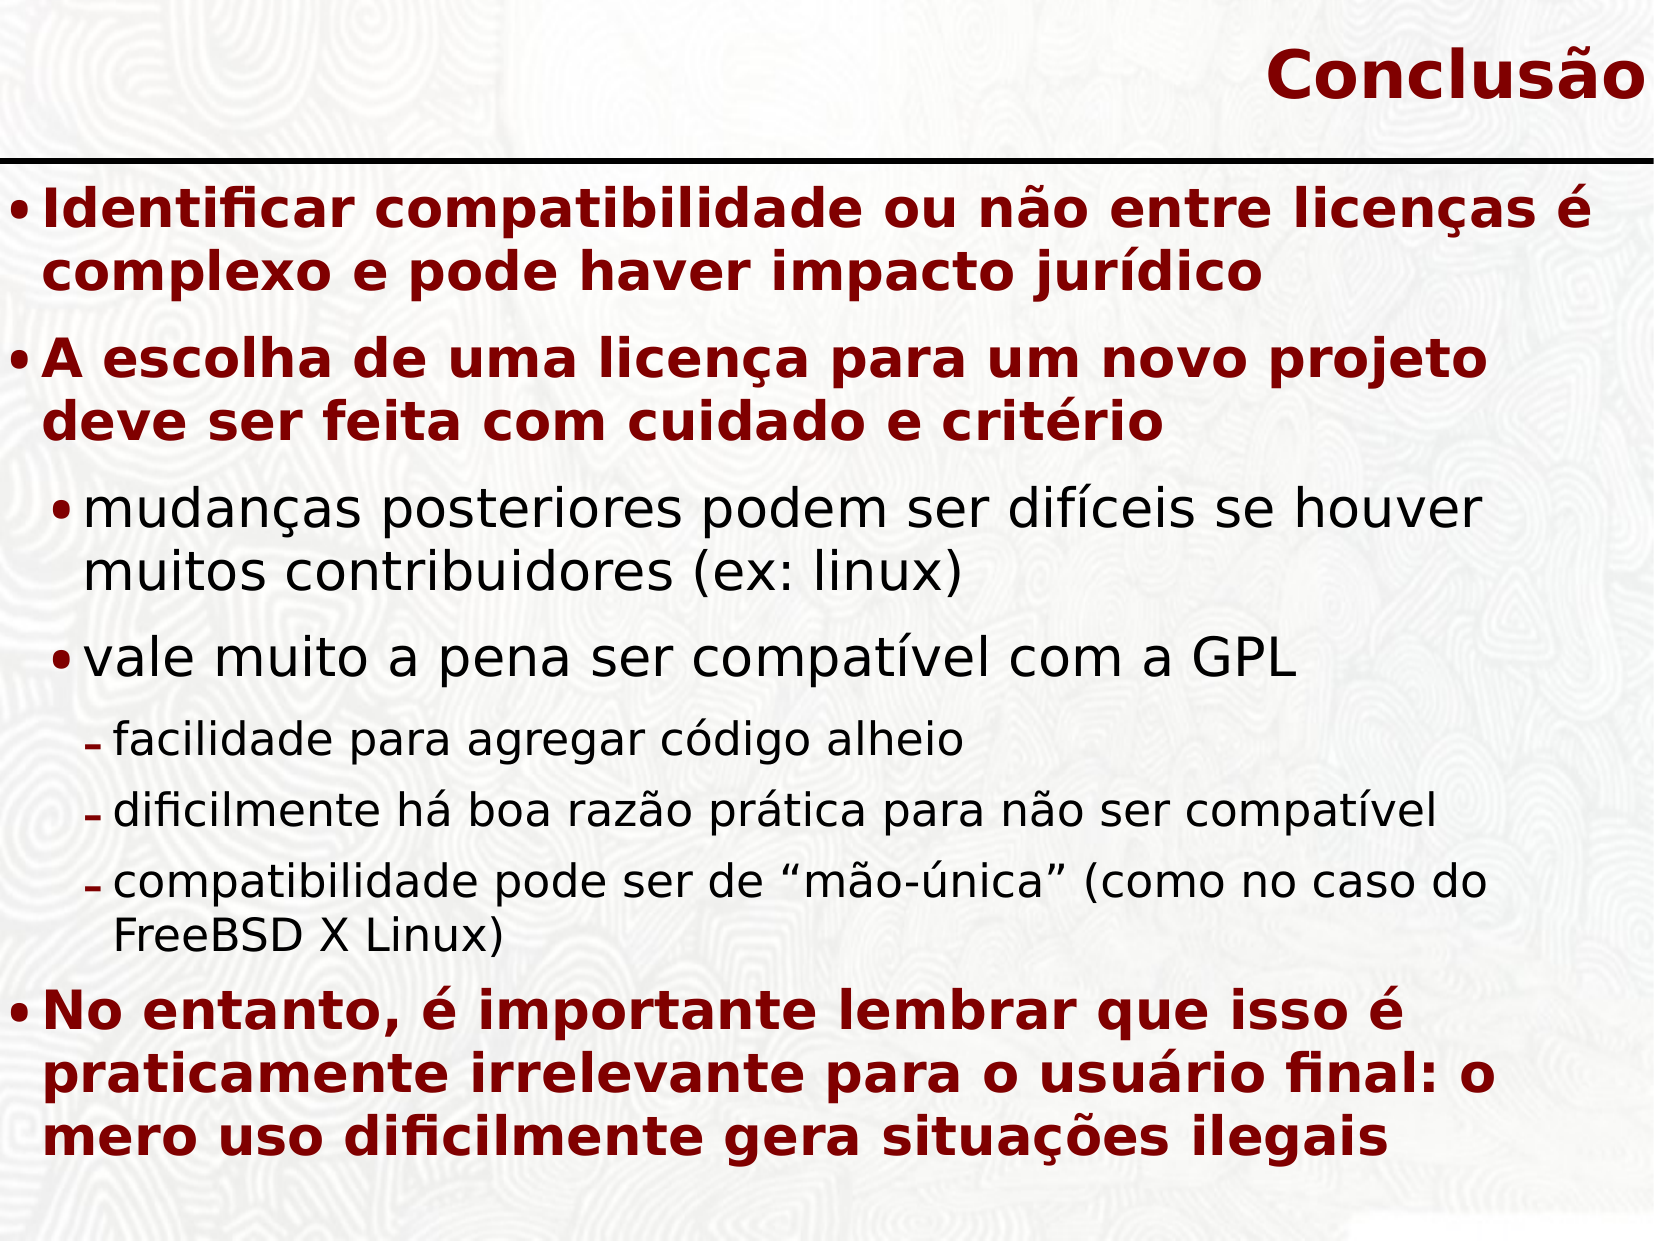

# Conclusão
Identificar compatibilidade ou não entre licenças é complexo e pode haver impacto jurídico
A escolha de uma licença para um novo projeto deve ser feita com cuidado e critério
mudanças posteriores podem ser difíceis se houver muitos contribuidores (ex: linux)
vale muito a pena ser compatível com a GPL
facilidade para agregar código alheio
dificilmente há boa razão prática para não ser compatível
compatibilidade pode ser de “mão-única” (como no caso do FreeBSD X Linux)
No entanto, é importante lembrar que isso é praticamente irrelevante para o usuário final: o mero uso dificilmente gera situações ilegais